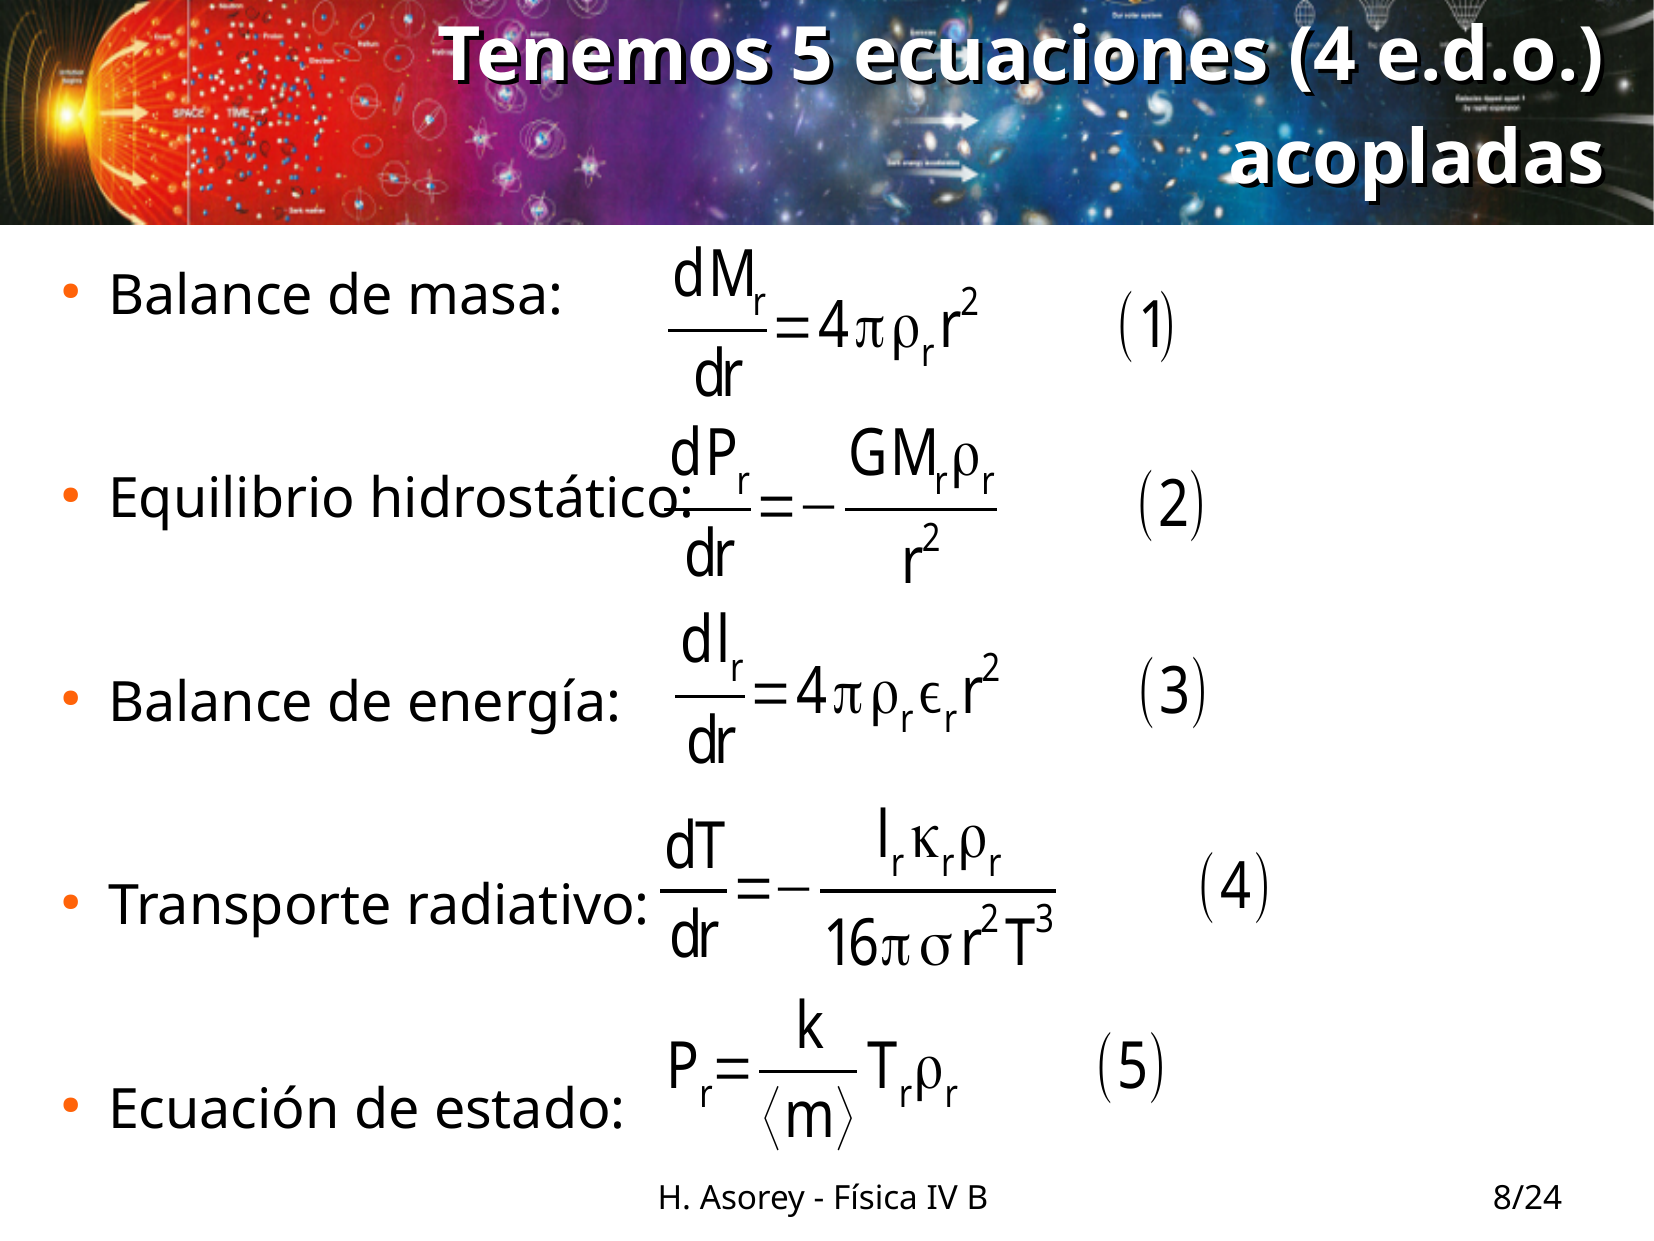

# Tenemos 5 ecuaciones (4 e.d.o.) acopladas
Balance de masa:
Equilibrio hidrostático:
Balance de energía:
Transporte radiativo:
Ecuación de estado:
H. Asorey - Física IV B
8